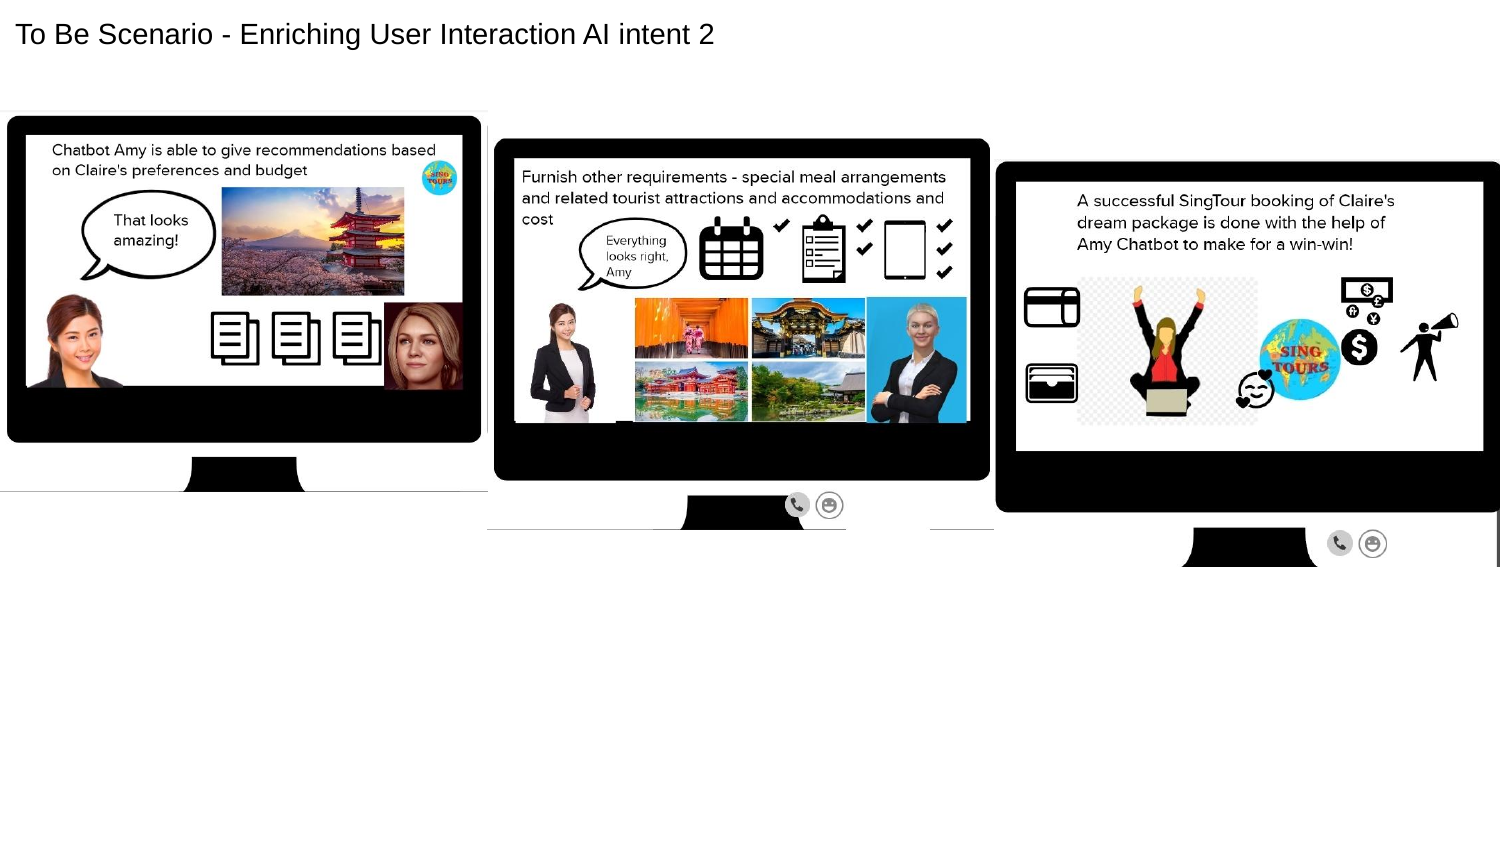

# To Be Scenario - Enriching User Interaction AI intent 2